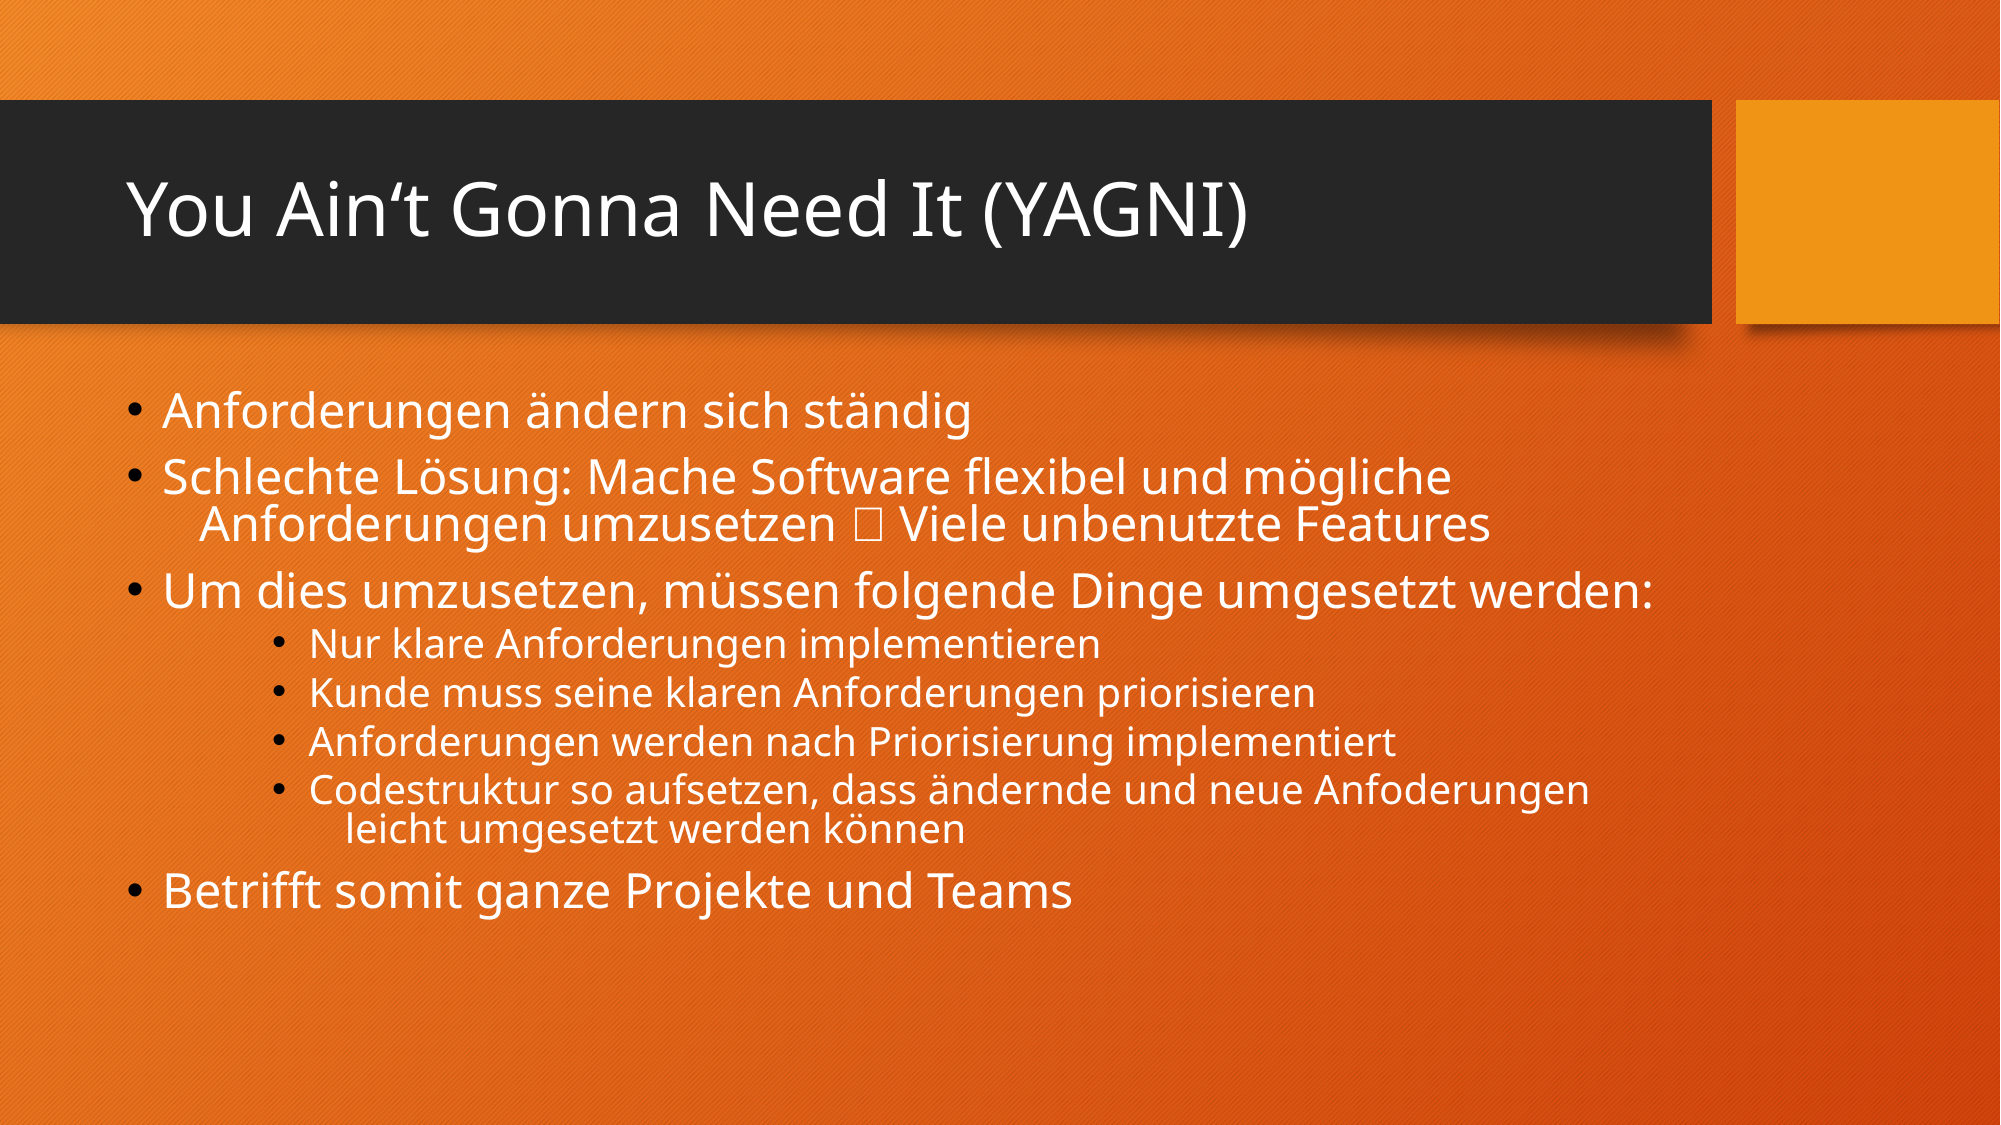

# You Ain‘t Gonna Need It (YAGNI)
Anforderungen ändern sich ständig
Schlechte Lösung: Mache Software flexibel und mögliche Anforderungen umzusetzen  Viele unbenutzte Features
Um dies umzusetzen, müssen folgende Dinge umgesetzt werden:
Nur klare Anforderungen implementieren
Kunde muss seine klaren Anforderungen priorisieren
Anforderungen werden nach Priorisierung implementiert
Codestruktur so aufsetzen, dass ändernde und neue Anfoderungen leicht umgesetzt werden können
Betrifft somit ganze Projekte und Teams